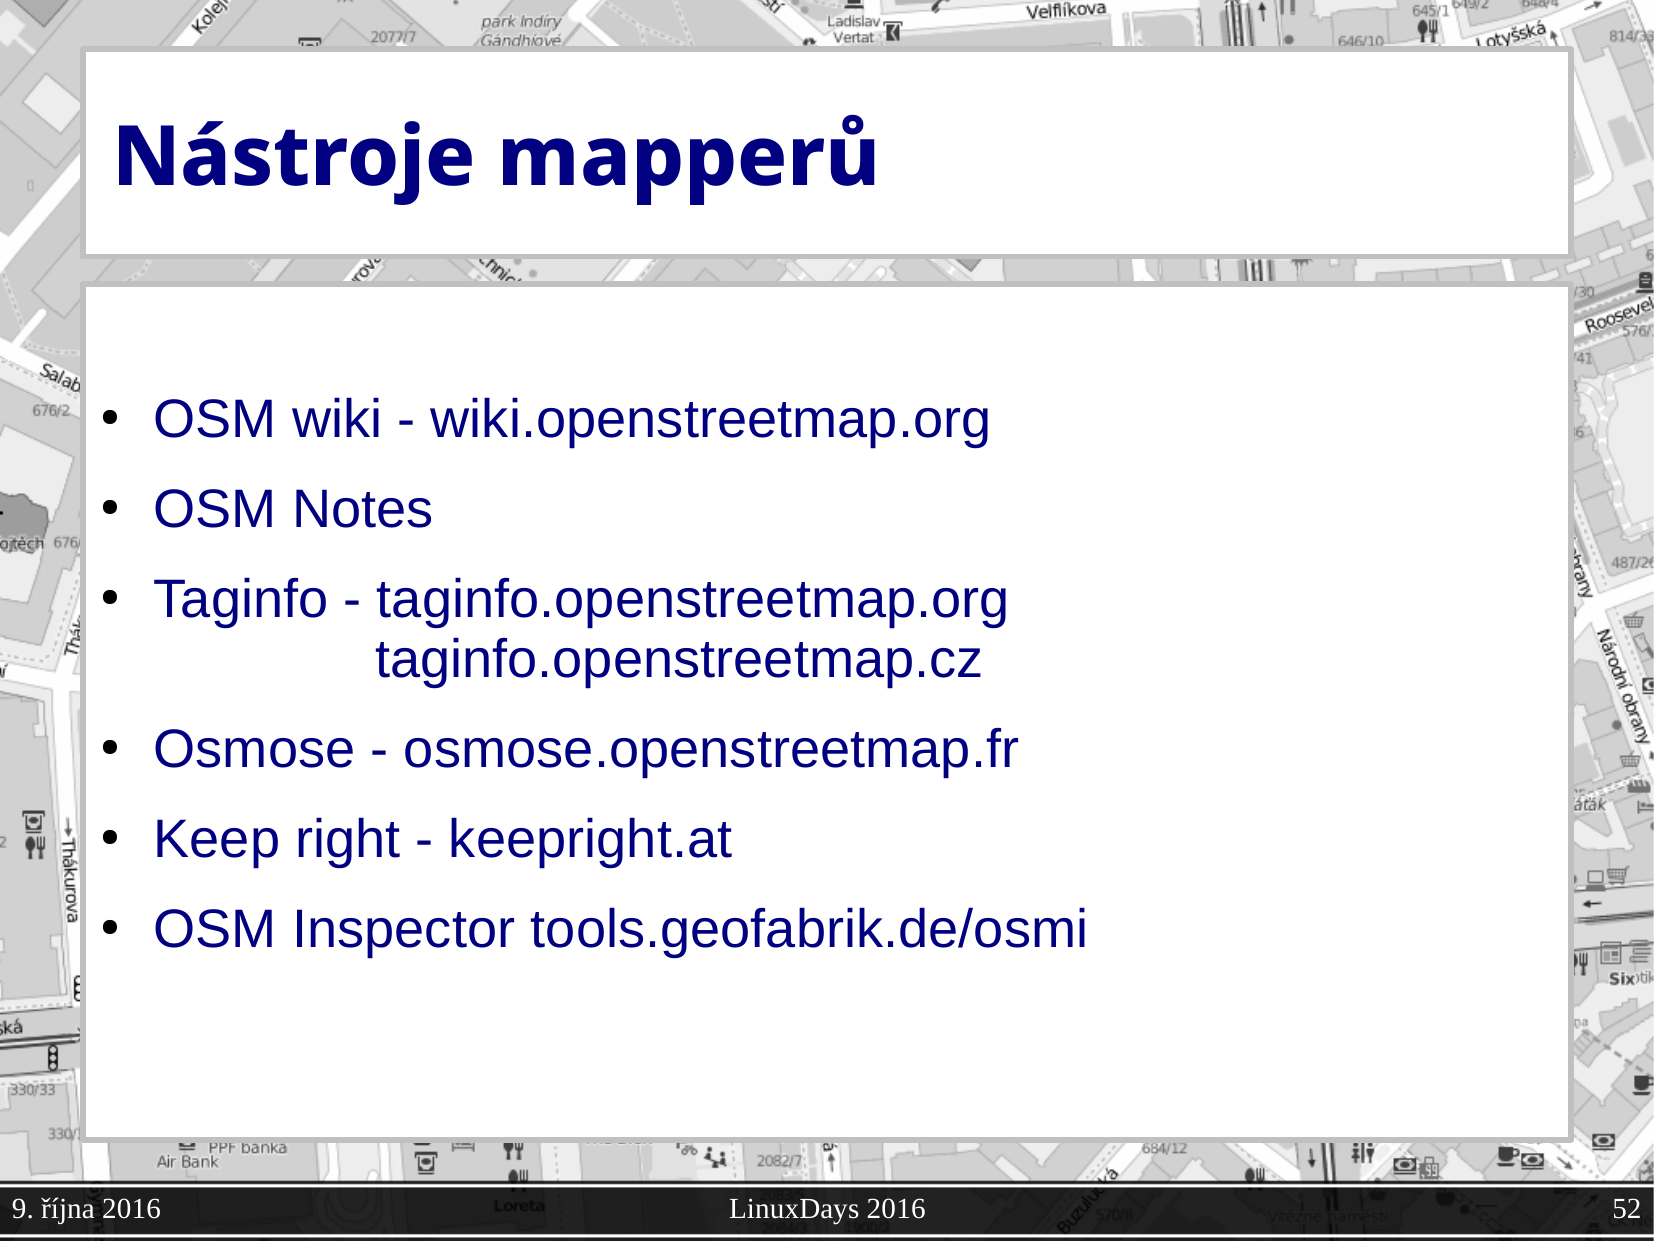

# Nástroje mapperů
OSM wiki - wiki.openstreetmap.org
OSM Notes
Taginfo - taginfo.openstreetmap.org 											taginfo.openstreetmap.cz
Osmose - osmose.openstreetmap.fr
Keep right - keepright.at
OSM Inspector tools.geofabrik.de/osmi
18. listopadu 2015
Marián Kyral - GISday 2015, Praha
52